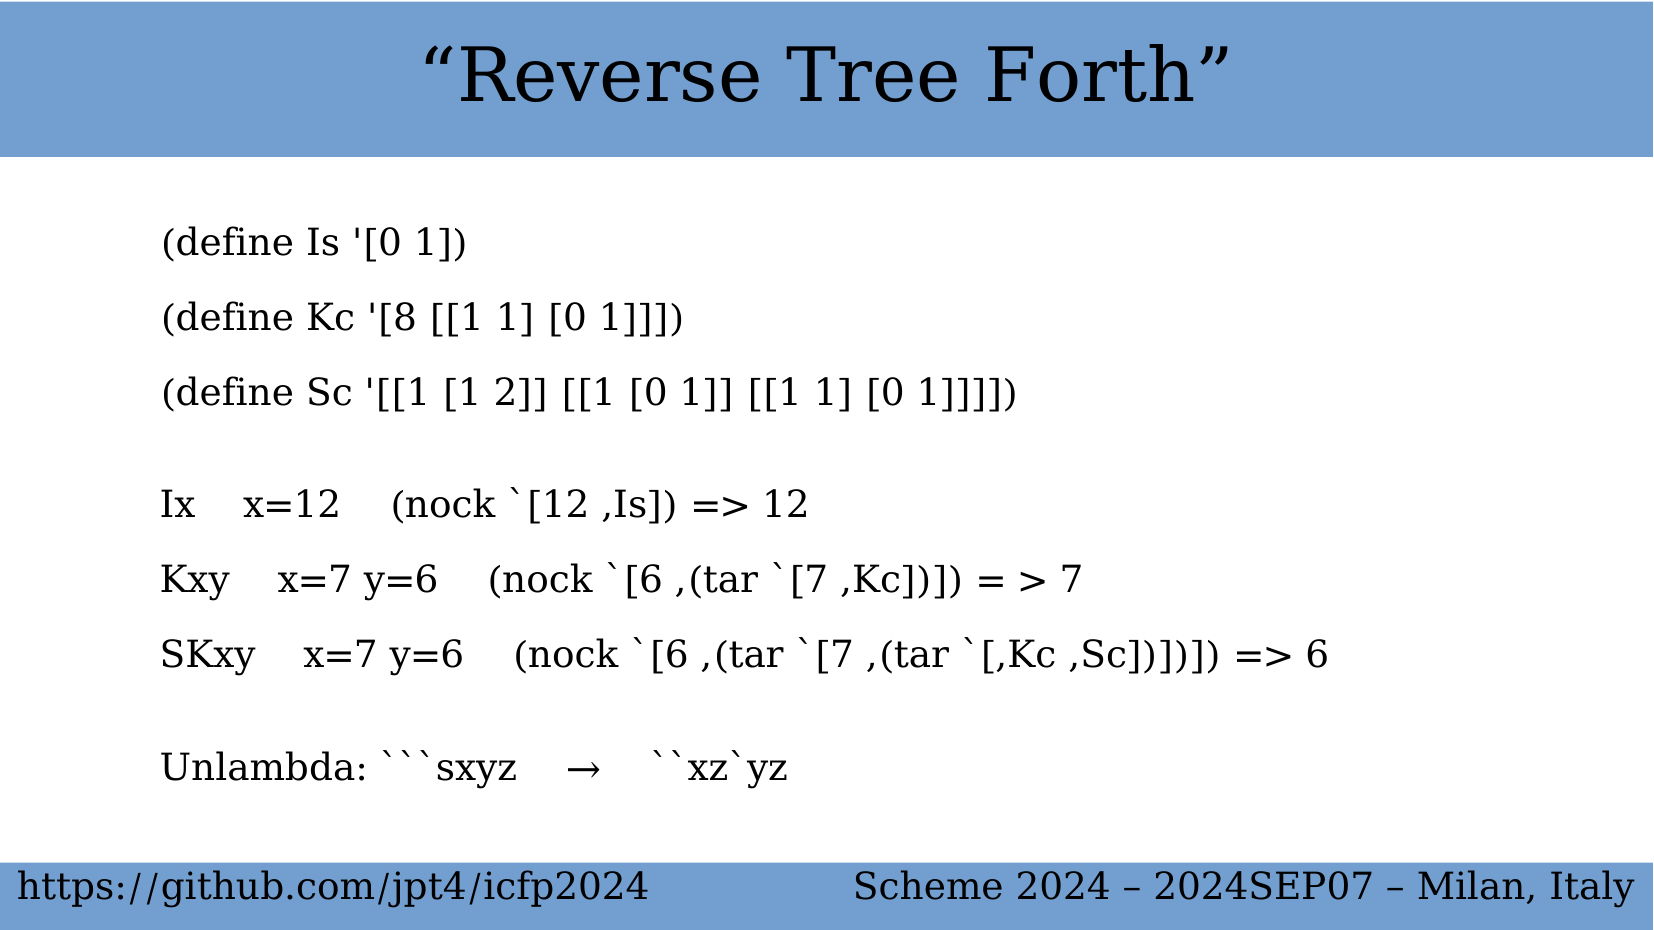

# “Reverse Tree Forth”
(define Is '[0 1])
(define Kc '[8 [[1 1] [0 1]]])
(define Sc '[[1 [1 2]] [[1 [0 1]] [[1 1] [0 1]]]])
Ix x=12 (nock `[12 ,Is]) => 12
Kxy x=7 y=6 (nock `[6 ,(tar `[7 ,Kc])]) = > 7
SKxy x=7 y=6 (nock `[6 ,(tar `[7 ,(tar `[,Kc ,Sc])])]) => 6
Unlambda: ```sxyz → ``xz`yz
https://github.com/jpt4/icfp2024 Scheme 2024 – 2024SEP07 – Milan, Italy